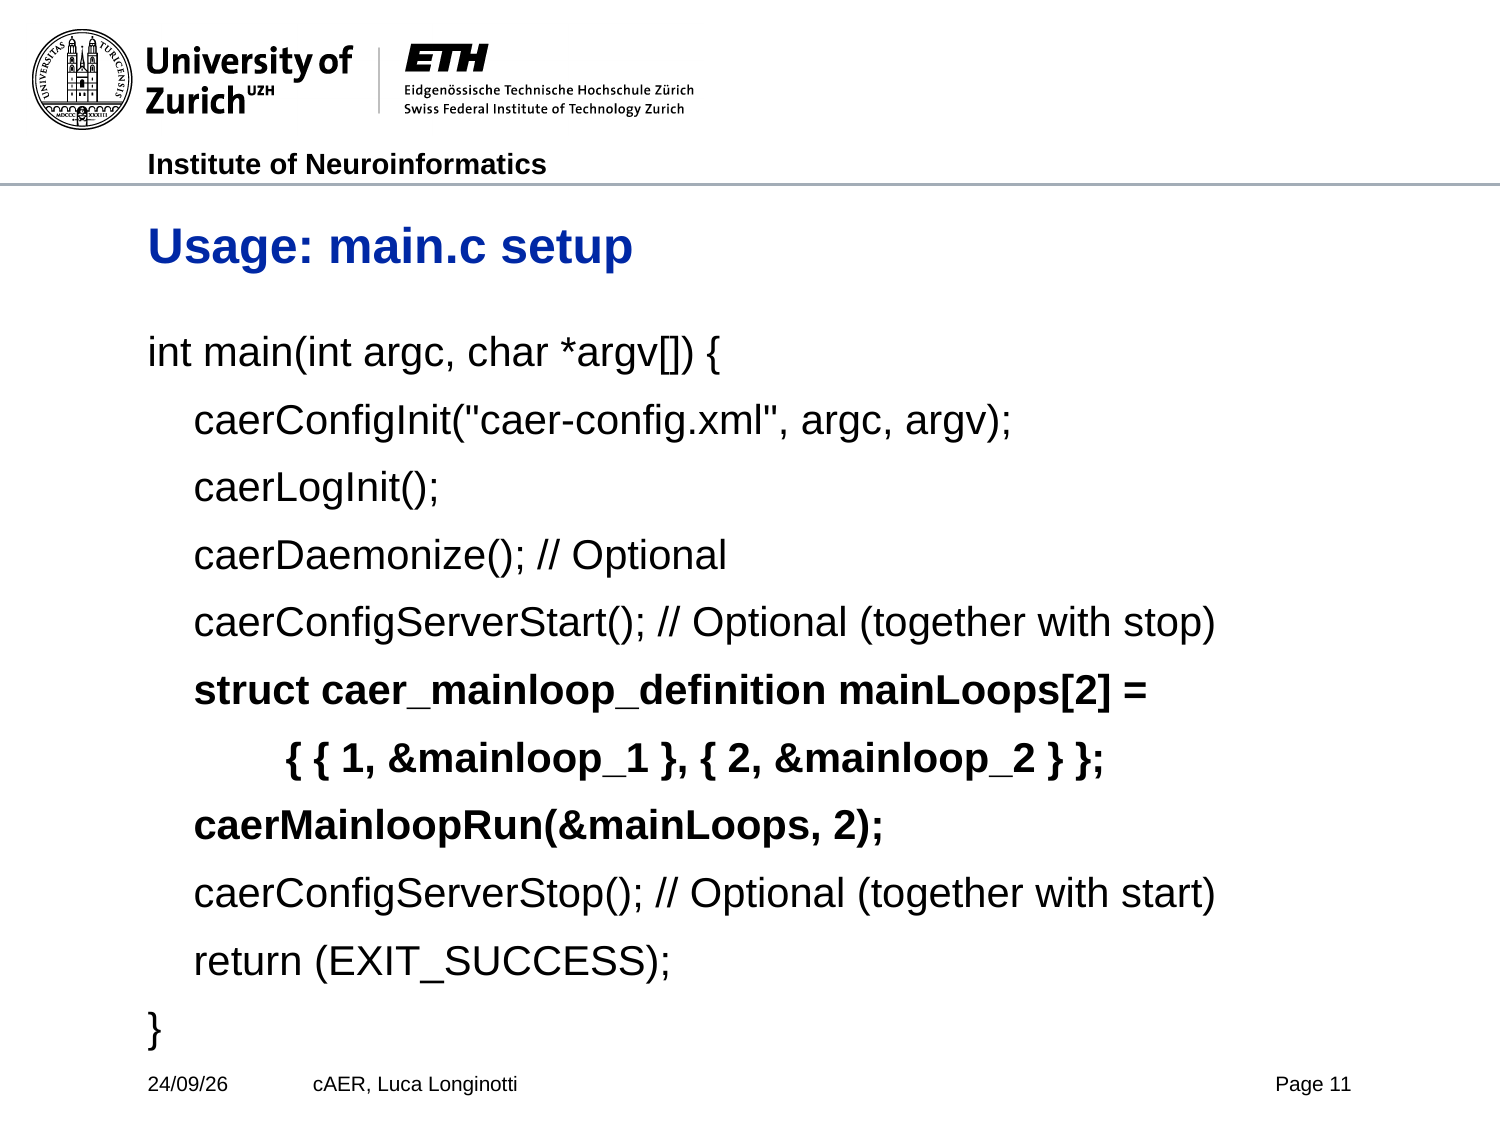

# Usage: main.c setup
int main(int argc, char *argv[]) {
 caerConfigInit("caer-config.xml", argc, argv);
 caerLogInit();
 caerDaemonize(); // Optional
 caerConfigServerStart(); // Optional (together with stop)
 struct caer_mainloop_definition mainLoops[2] =
 { { 1, &mainloop_1 }, { 2, &mainloop_2 } };
 caerMainloopRun(&mainLoops, 2);
 caerConfigServerStop(); // Optional (together with start)
 return (EXIT_SUCCESS);
}
cAER, Luca Longinotti
11